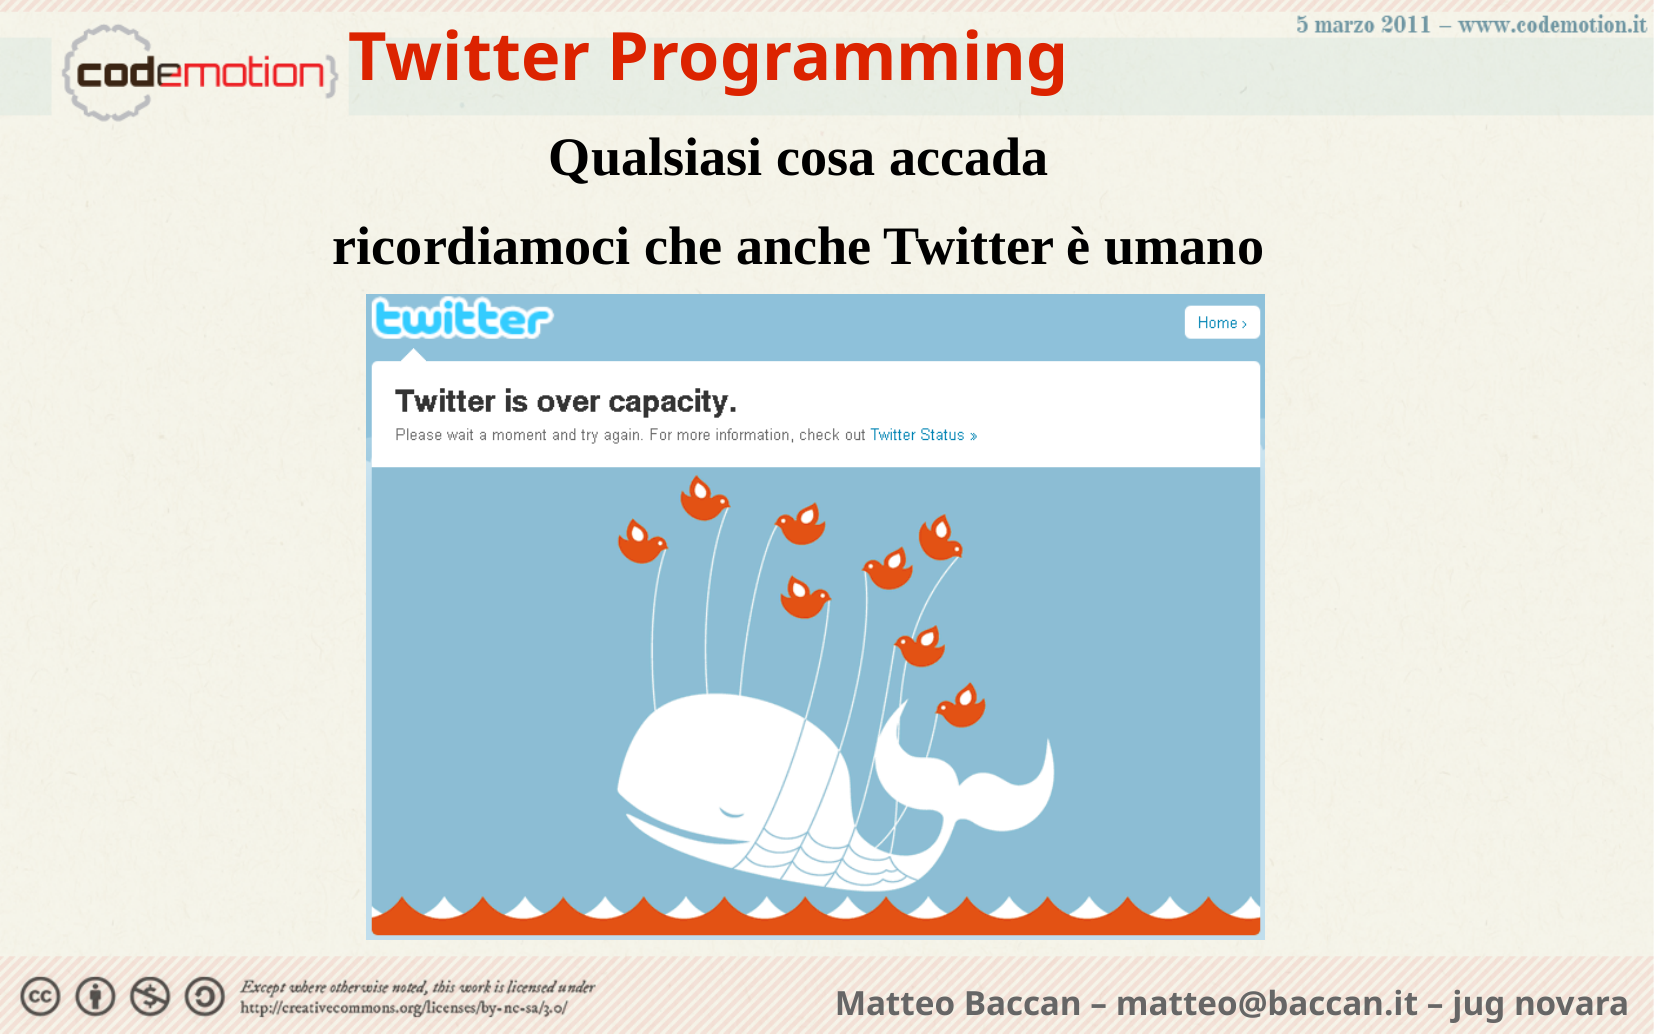

# Twitter Programming
Qualsiasi cosa accada
ricordiamoci che anche Twitter è umano
53
Twitter Programming - Matteo Baccan - matteo@baccan.it